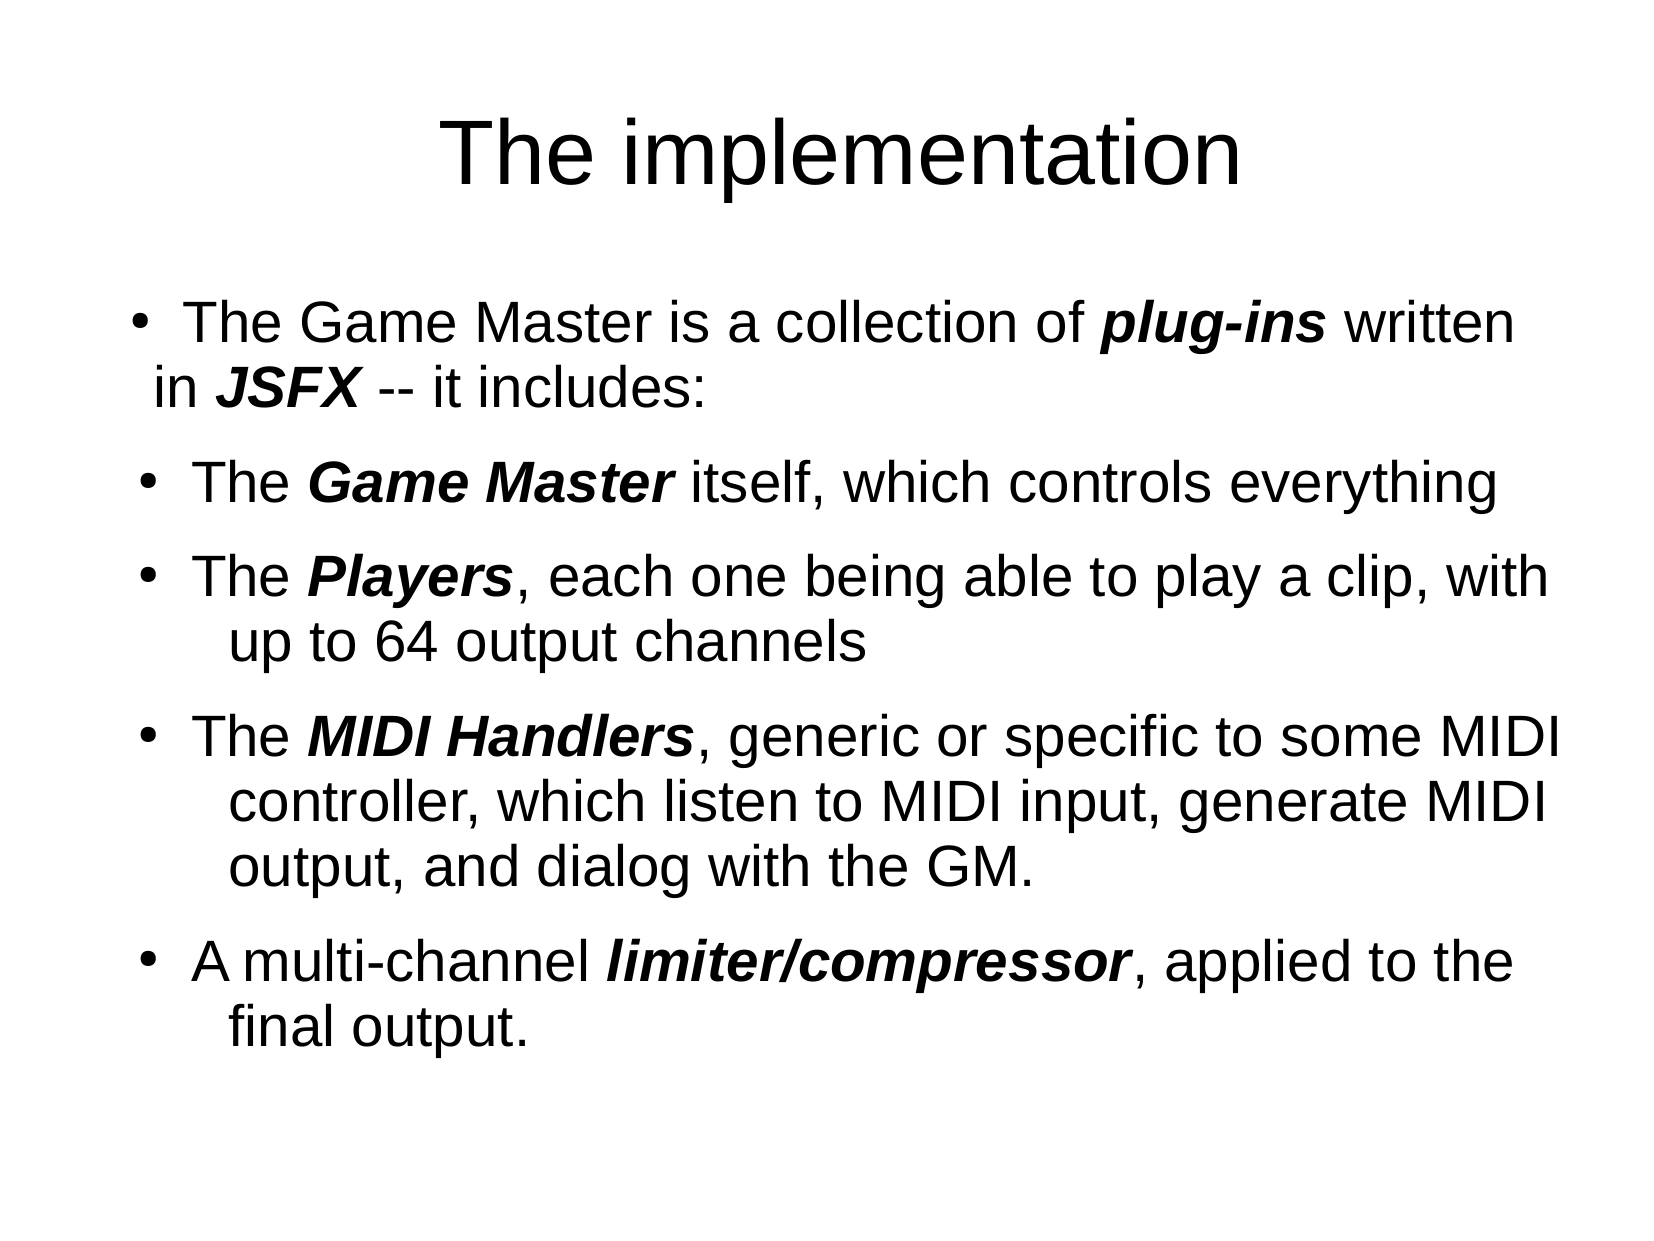

# The implementation
The Game Master is a collection of plug-ins written in JSFX -- it includes:
The Game Master itself, which controls everything
The Players, each one being able to play a clip, with up to 64 output channels
The MIDI Handlers, generic or specific to some MIDI controller, which listen to MIDI input, generate MIDI output, and dialog with the GM.
A multi-channel limiter/compressor, applied to the final output.